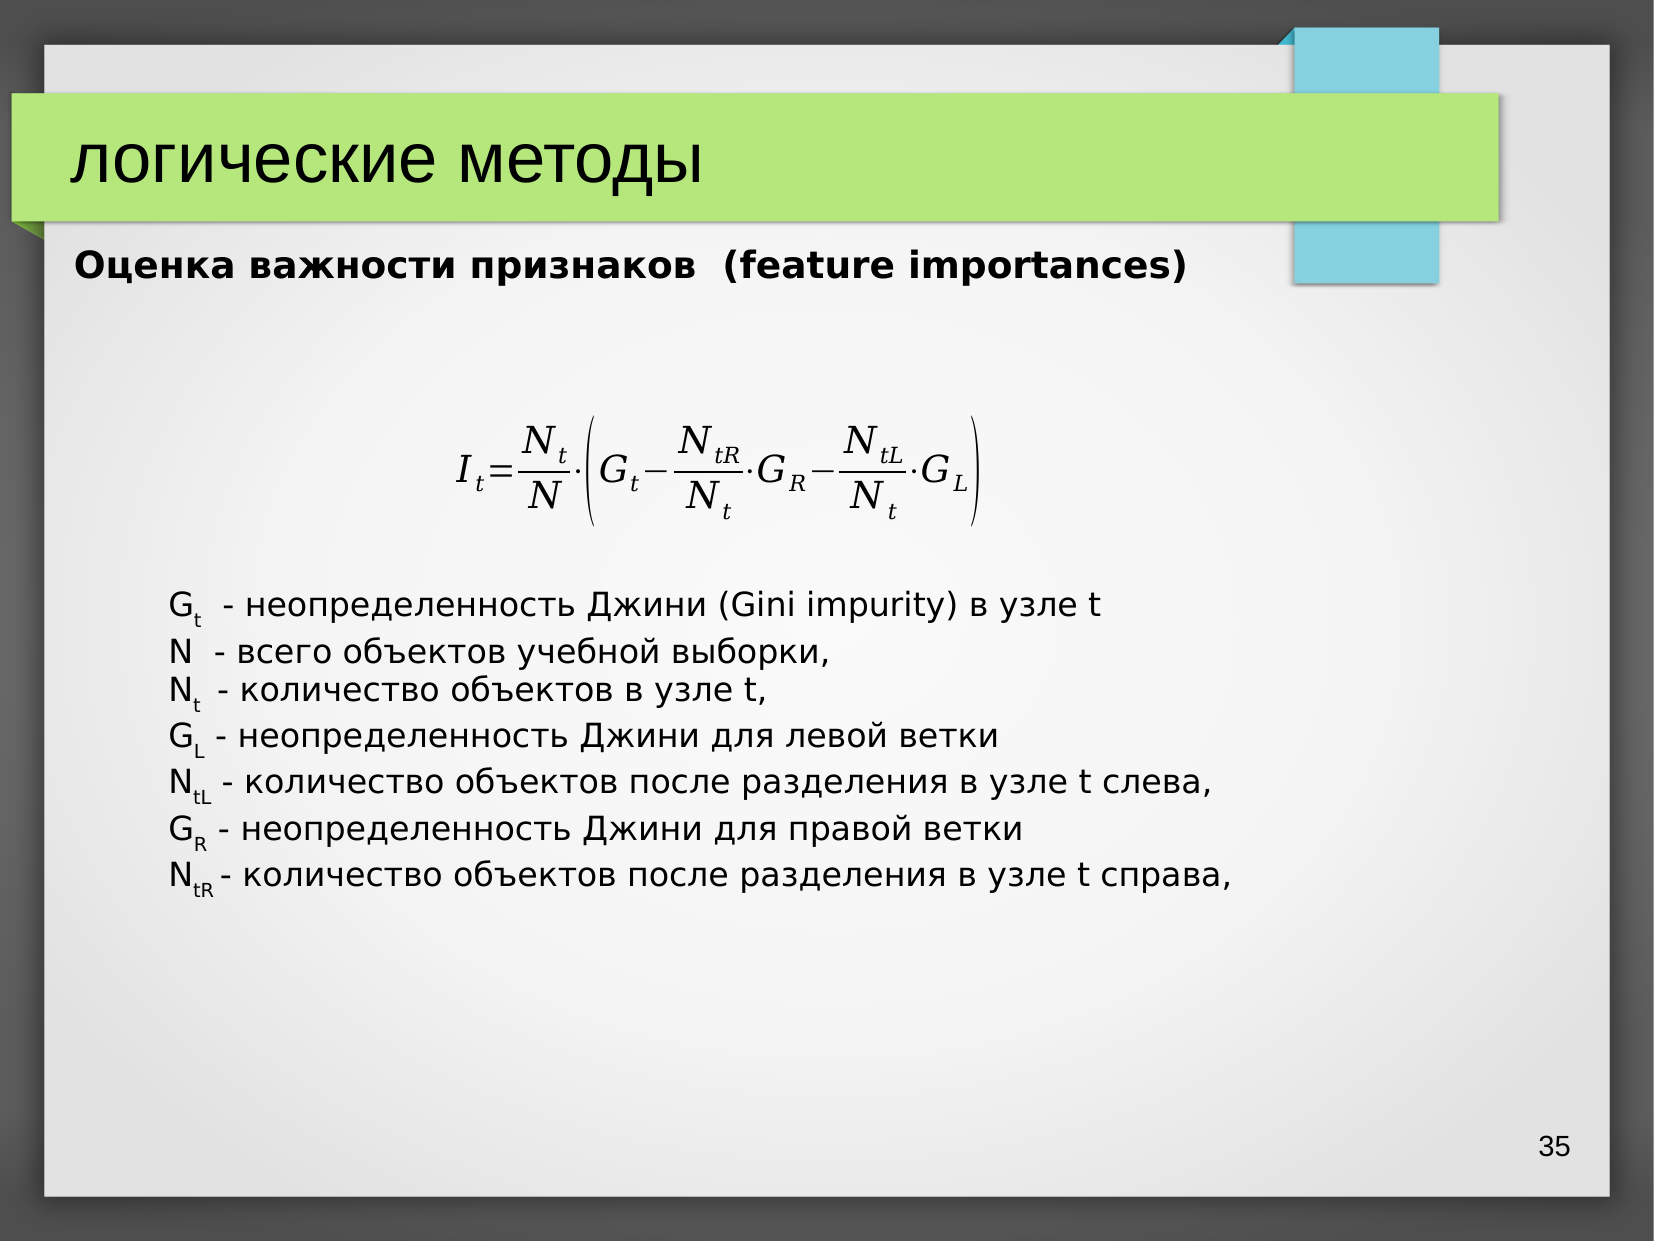

# логические методы
Оценка важности признаков (feature importances)
Gt - неопределенность Джини (Gini impurity) в узле t
N - всего объектов учебной выборки,
Nt - количество объектов в узле t,
GL - неопределенность Джини для левой ветки
NtL - количество объектов после разделения в узле t слева,
GR - неопределенность Джини для правой ветки
NtR - количество объектов после разделения в узле t справа,
35